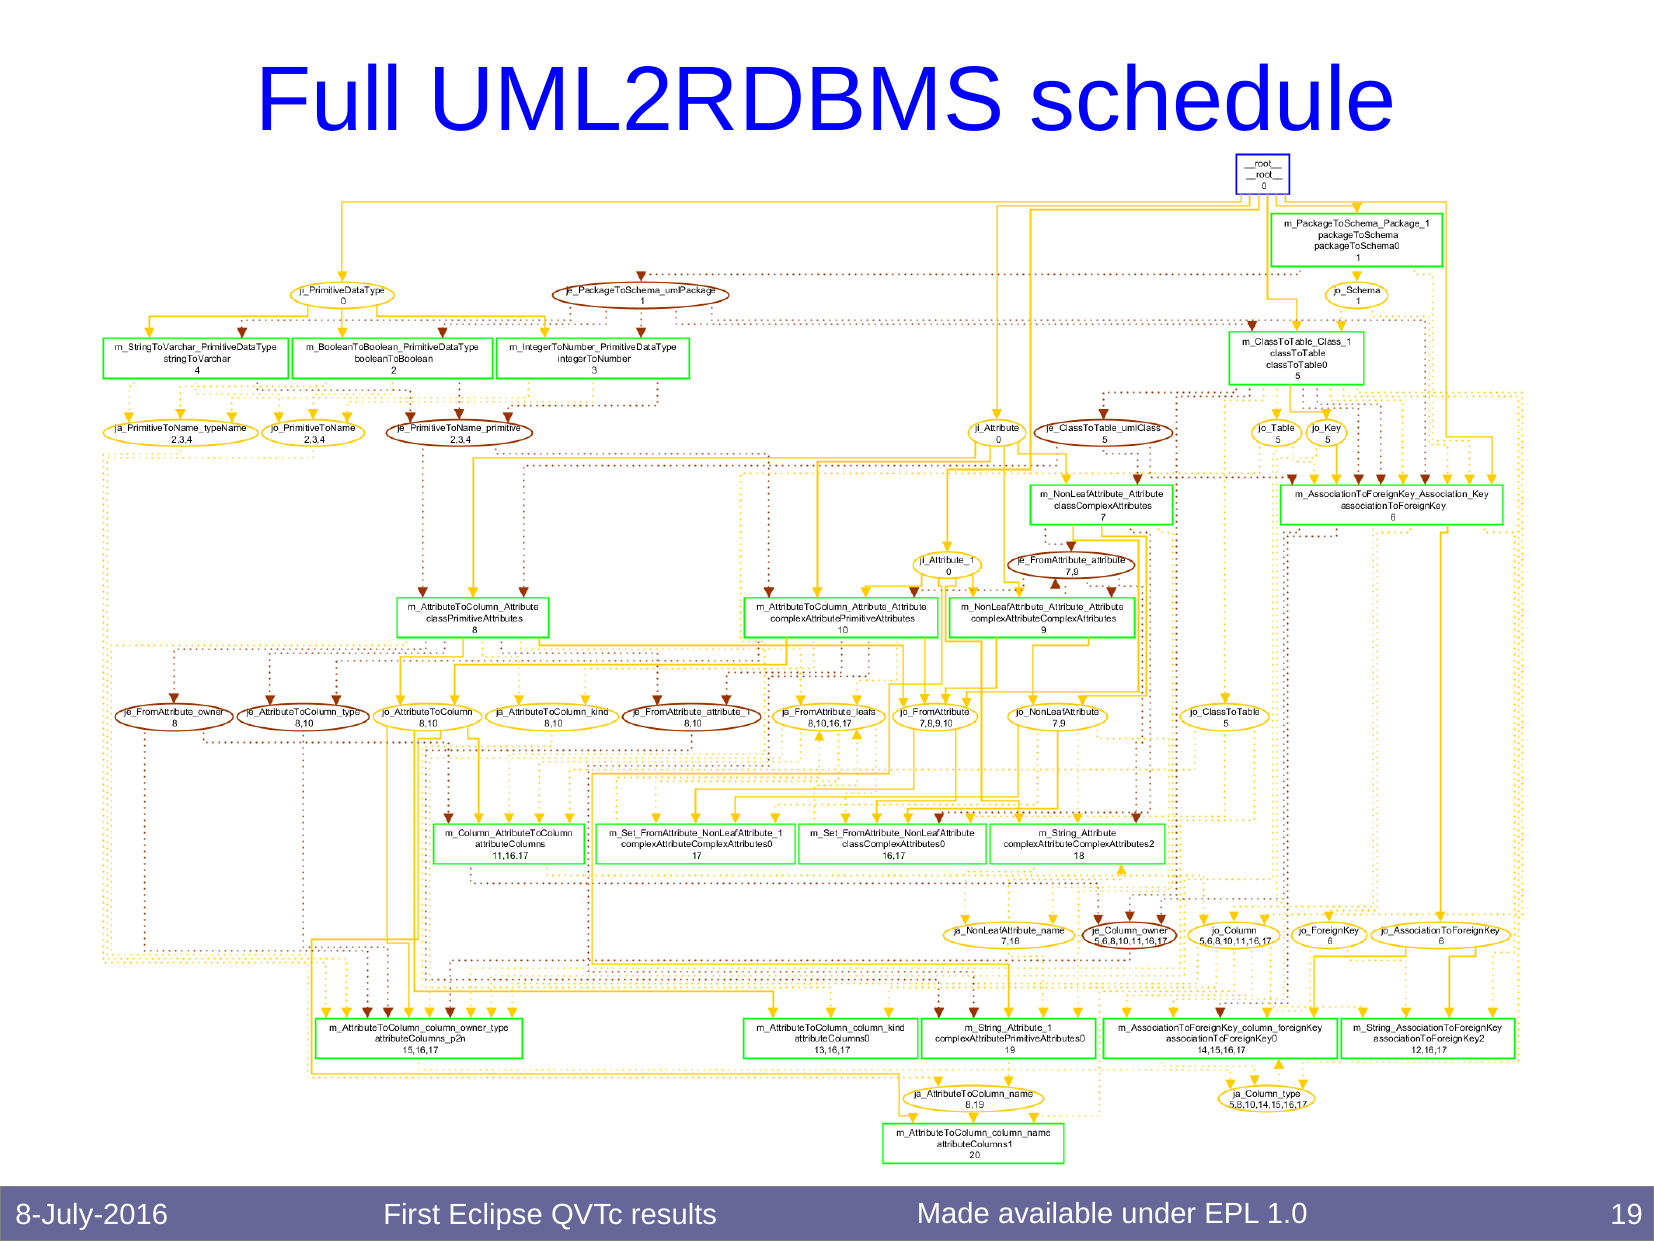

# Full UML2RDBMS schedule
8-July-2016
First Eclipse QVTc results
19